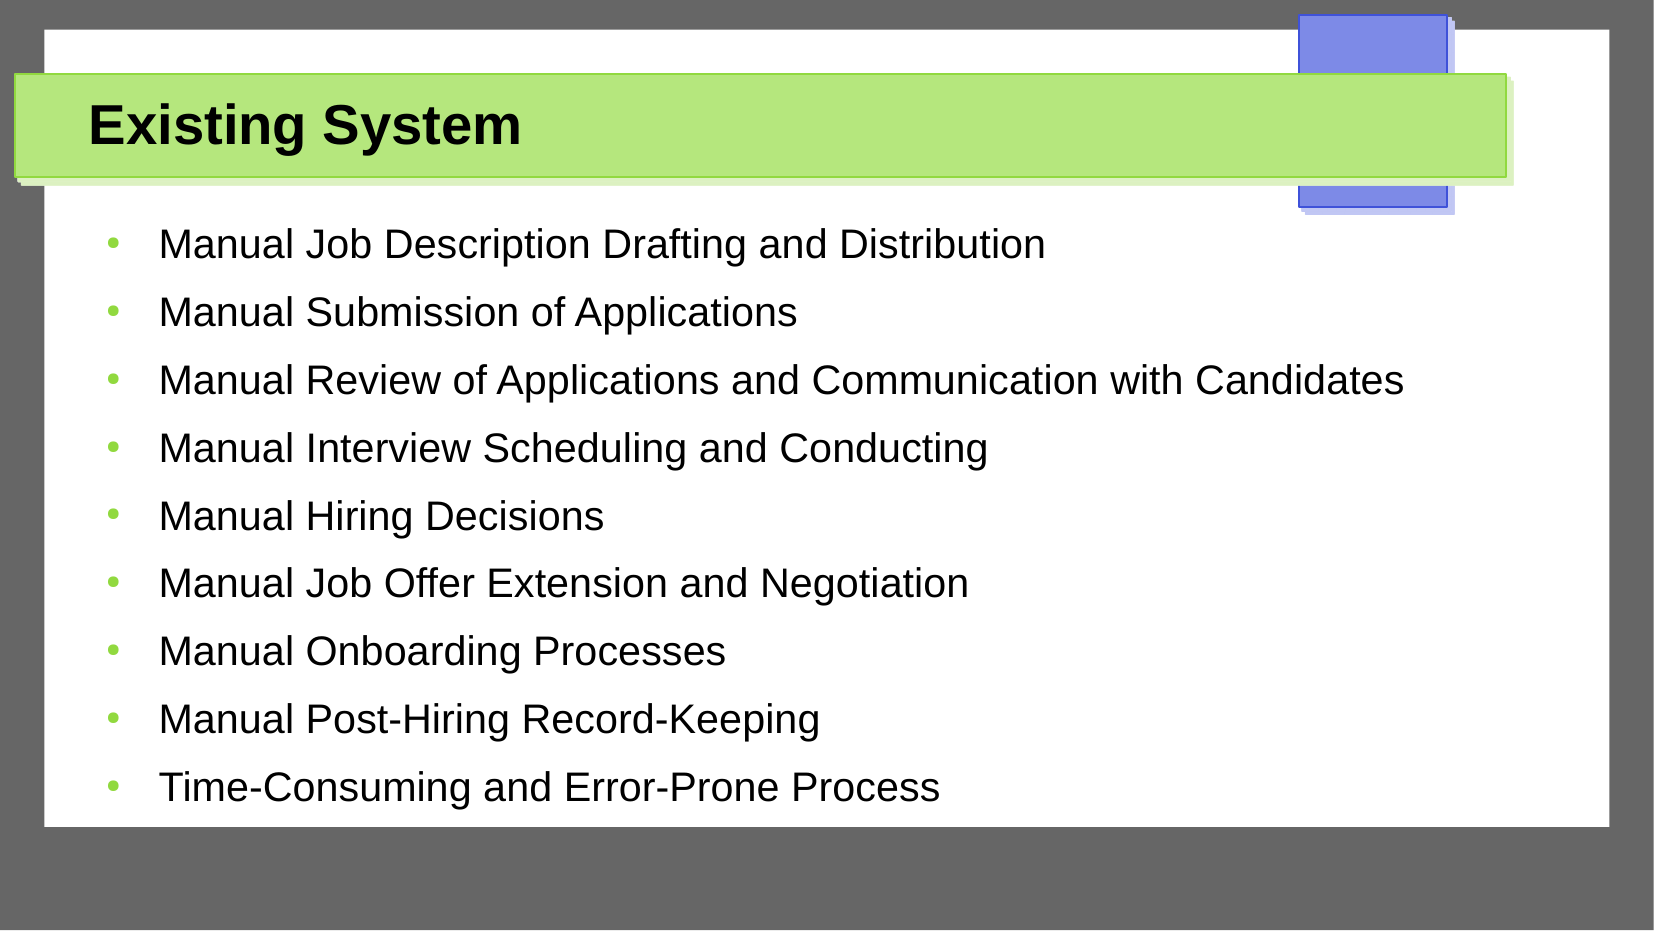

# Existing System
Manual Job Description Drafting and Distribution
Manual Submission of Applications
Manual Review of Applications and Communication with Candidates
Manual Interview Scheduling and Conducting
Manual Hiring Decisions
Manual Job Offer Extension and Negotiation
Manual Onboarding Processes
Manual Post-Hiring Record-Keeping
Time-Consuming and Error-Prone Process